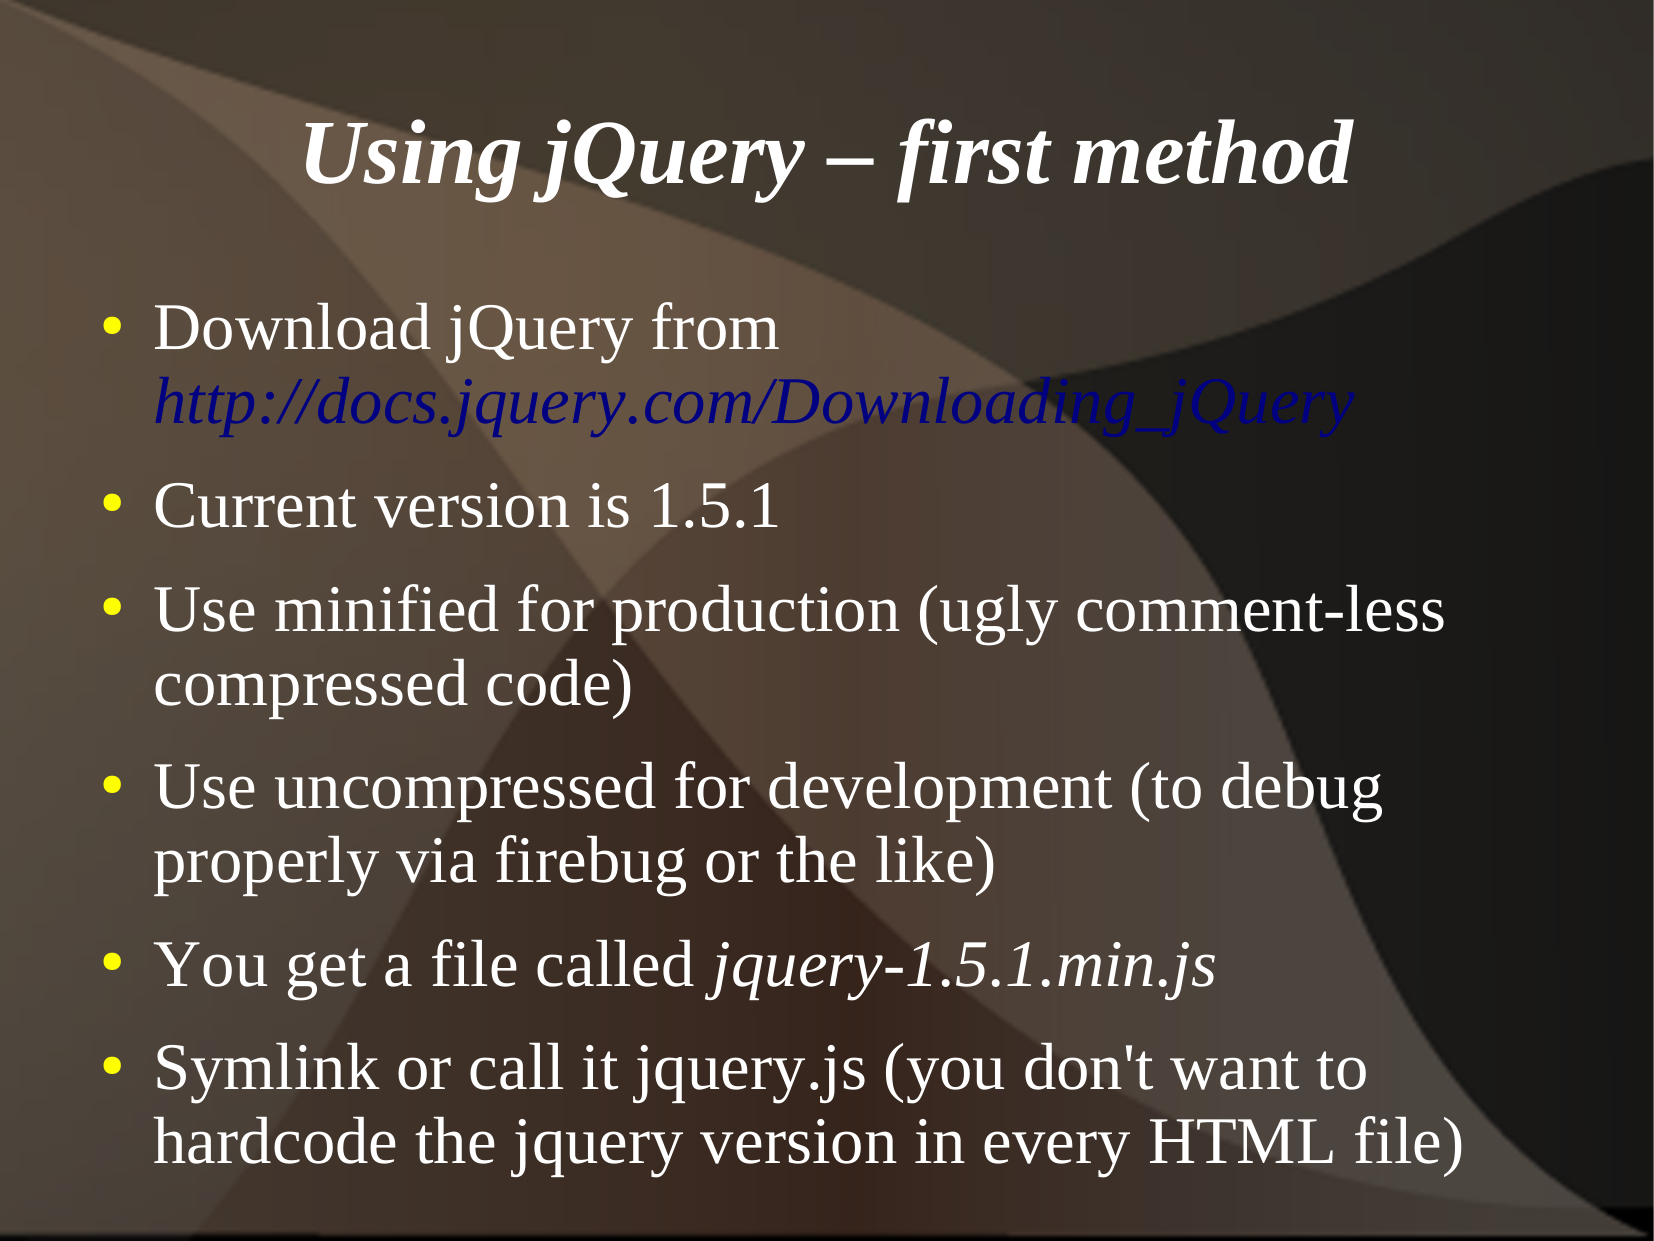

# Using jQuery – first method
Download jQuery from http://docs.jquery.com/Downloading_jQuery
Current version is 1.5.1
Use minified for production (ugly comment-less compressed code)
Use uncompressed for development (to debug properly via firebug or the like)
You get a file called jquery-1.5.1.min.js
Symlink or call it jquery.js (you don't want to hardcode the jquery version in every HTML file)